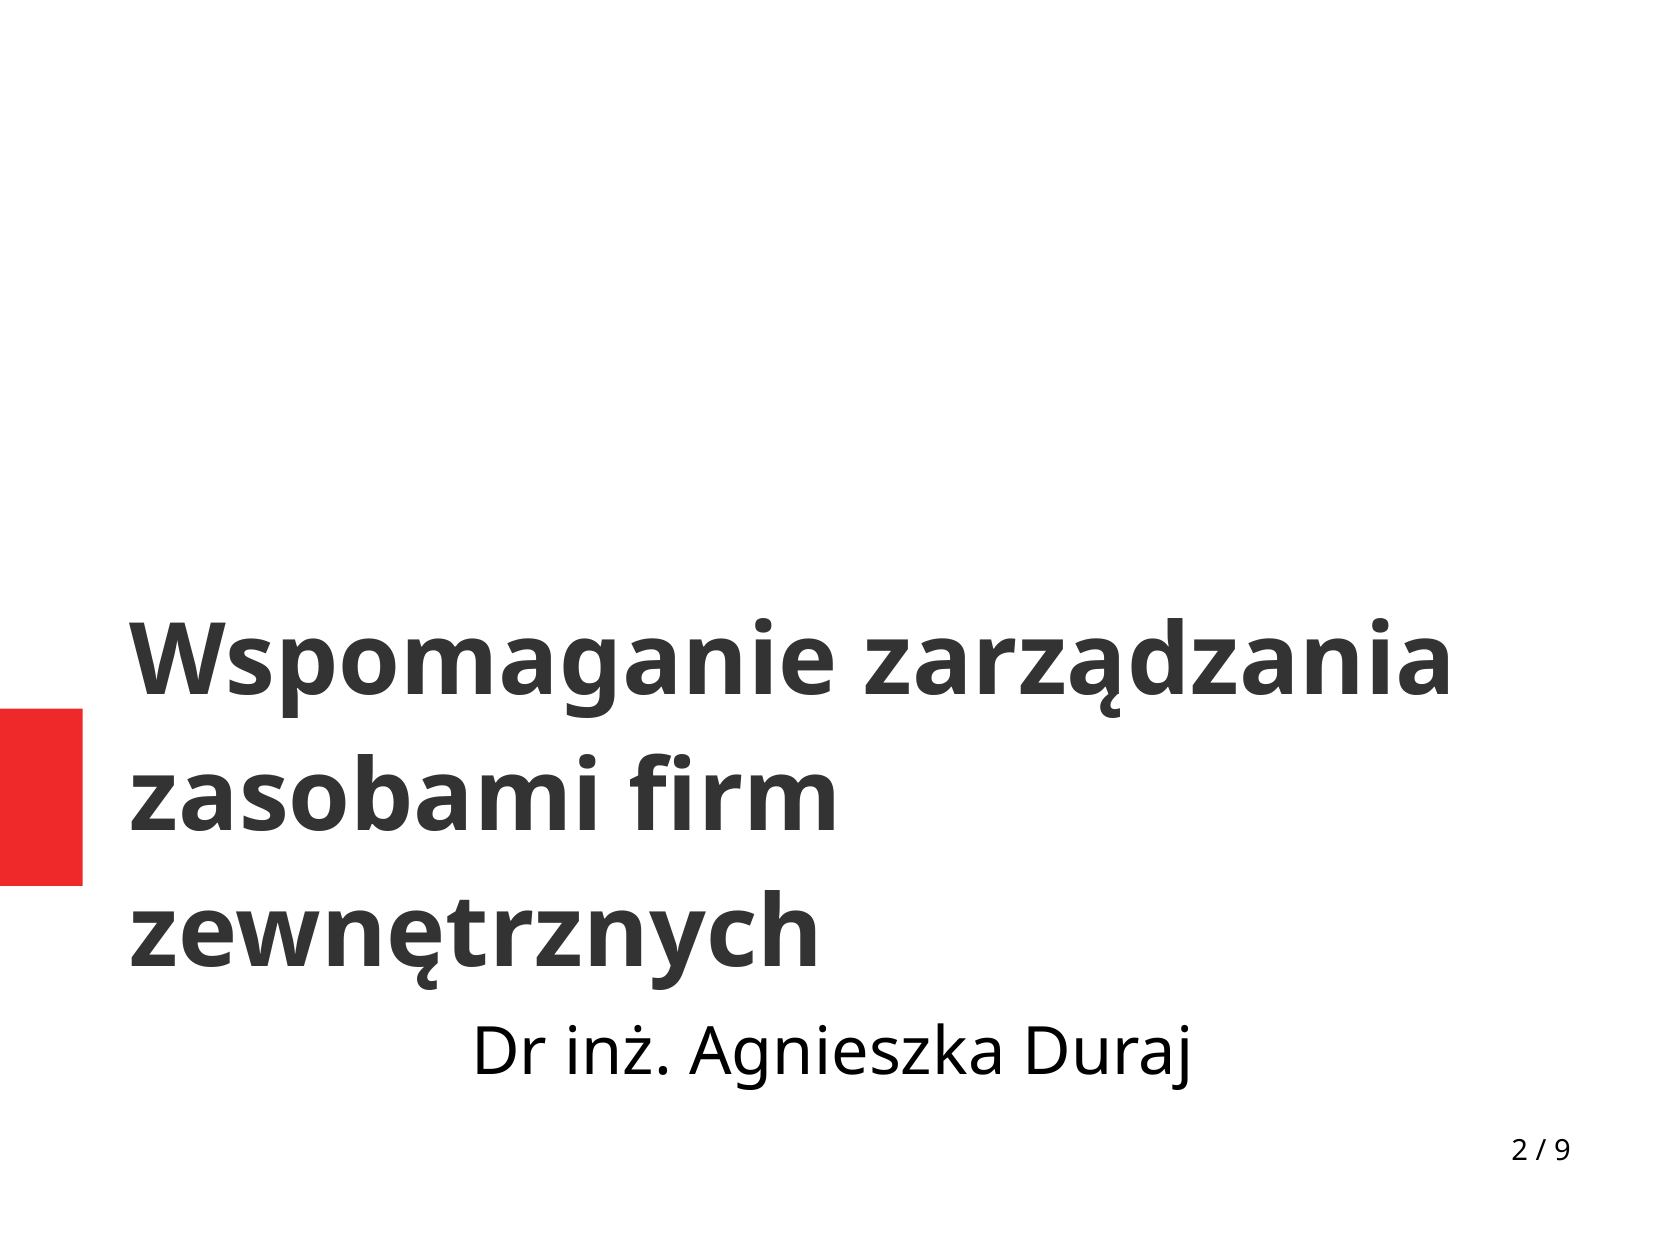

# Wspomaganie zarządzania zasobami firm zewnętrznych
Dr inż. Agnieszka Duraj
2